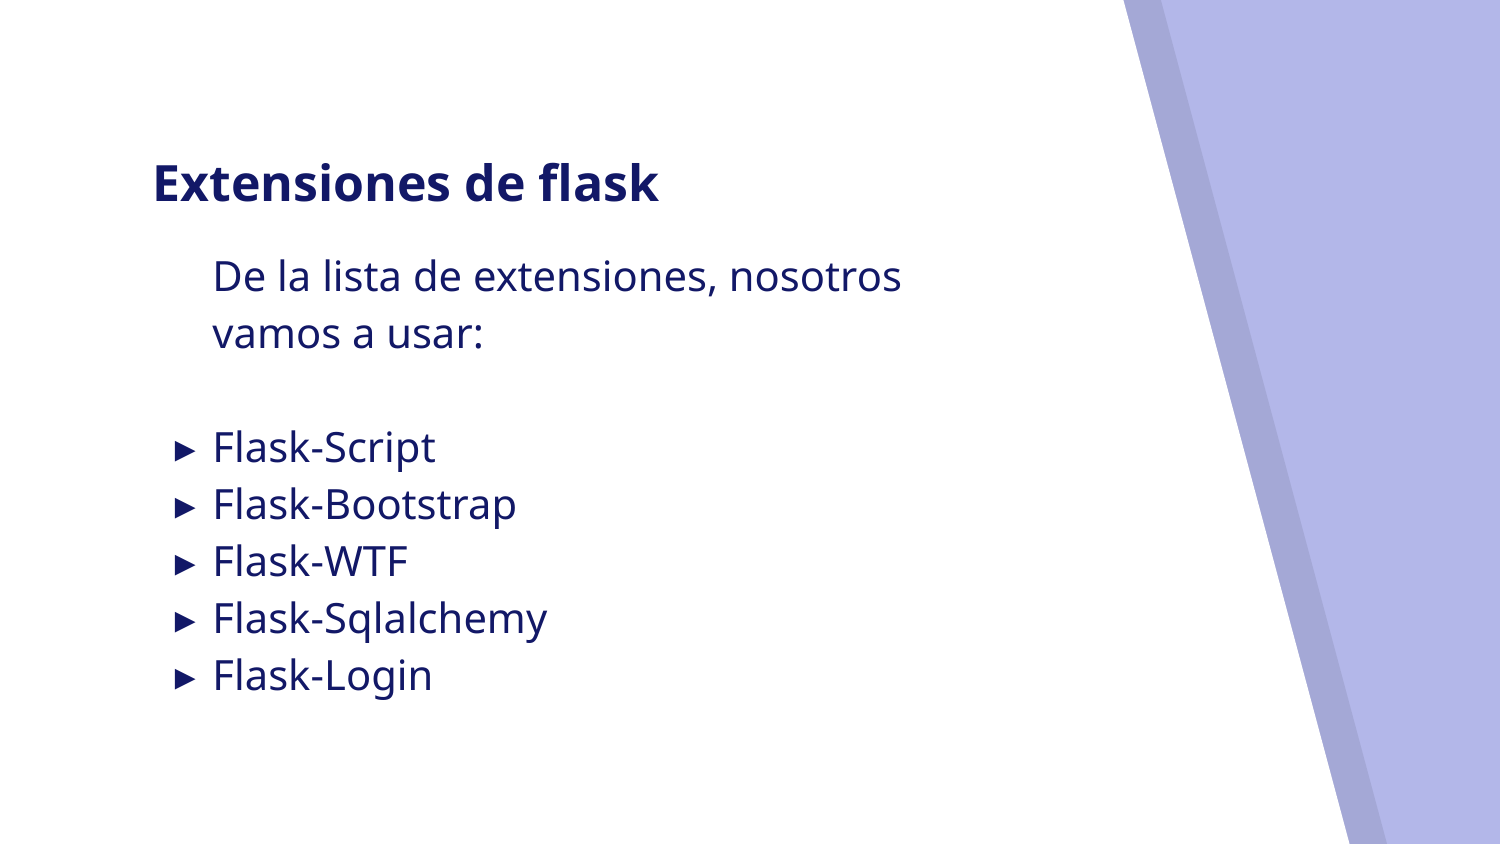

# Extensiones de flask
De la lista de extensiones, nosotros vamos a usar:
Flask-Script
Flask-Bootstrap
Flask-WTF
Flask-Sqlalchemy
Flask-Login